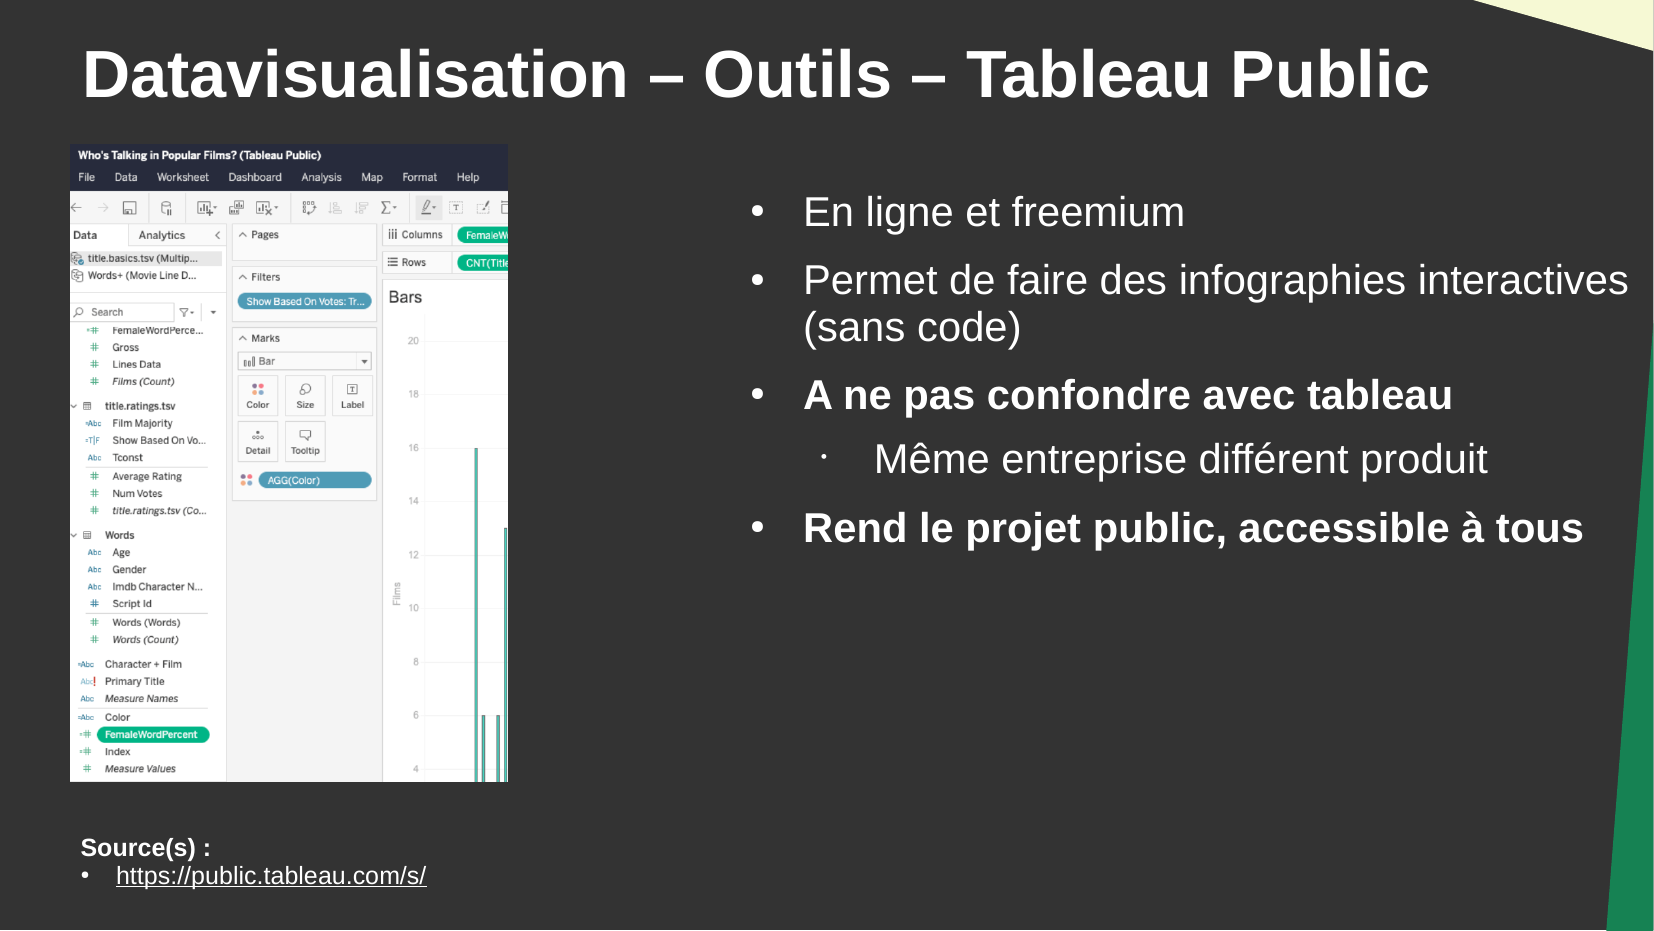

# Datavisualisation – Outils – Tableau Public
En ligne et freemium
Permet de faire des infographies interactives (sans code)
A ne pas confondre avec tableau
Même entreprise différent produit
Rend le projet public, accessible à tous
Source(s) :
https://public.tableau.com/s/